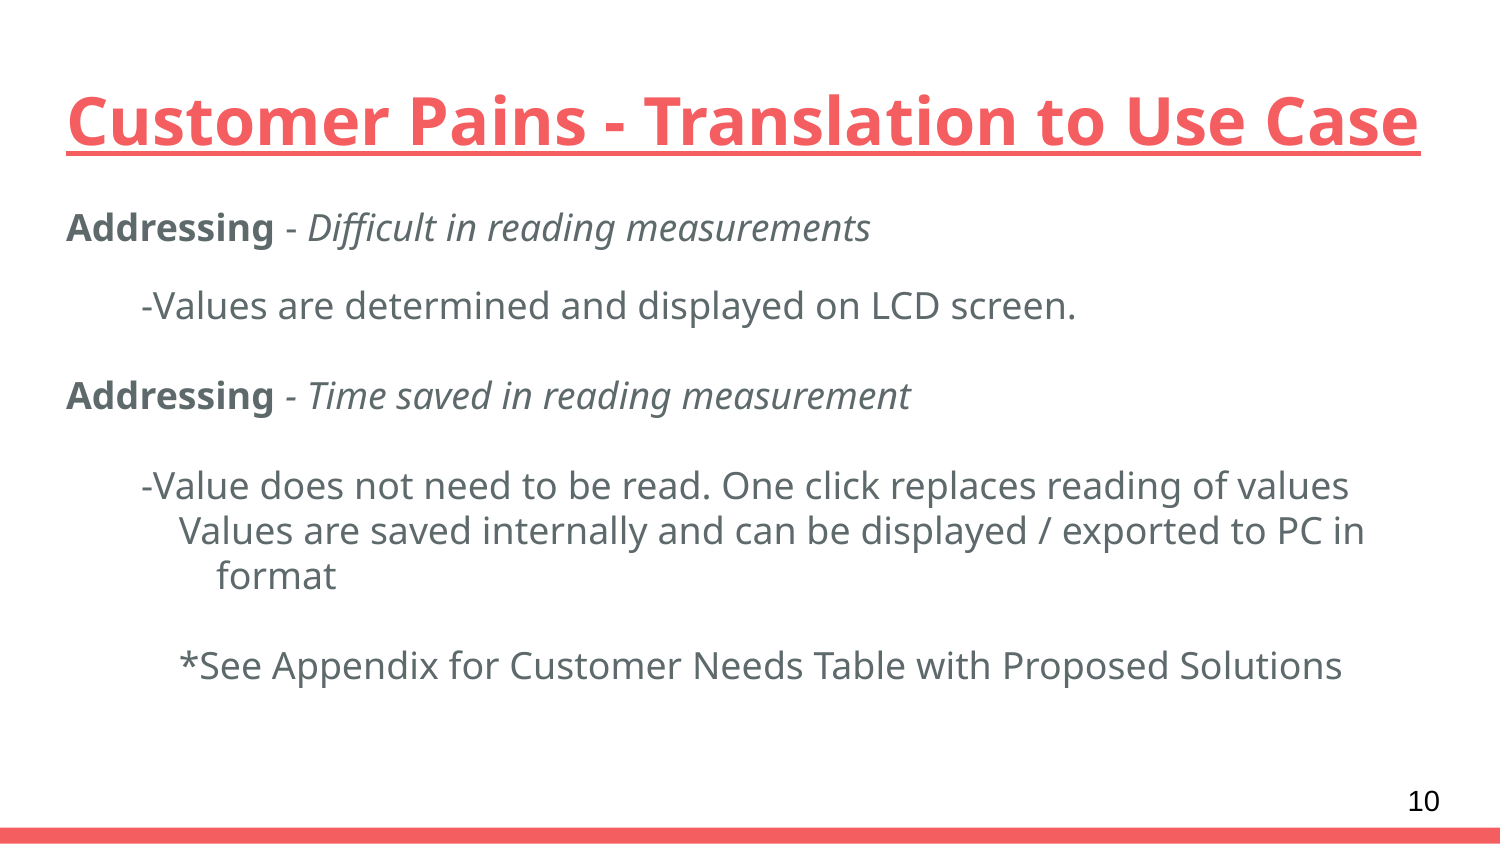

# Customer Pains - Translation to Use Case
Addressing - Difficult in reading measurements
	-Values are determined and displayed on LCD screen.
Addressing - Time saved in reading measurement
	-Value does not need to be read. One click replaces reading of values
Values are saved internally and can be displayed / exported to PC in format
*See Appendix for Customer Needs Table with Proposed Solutions